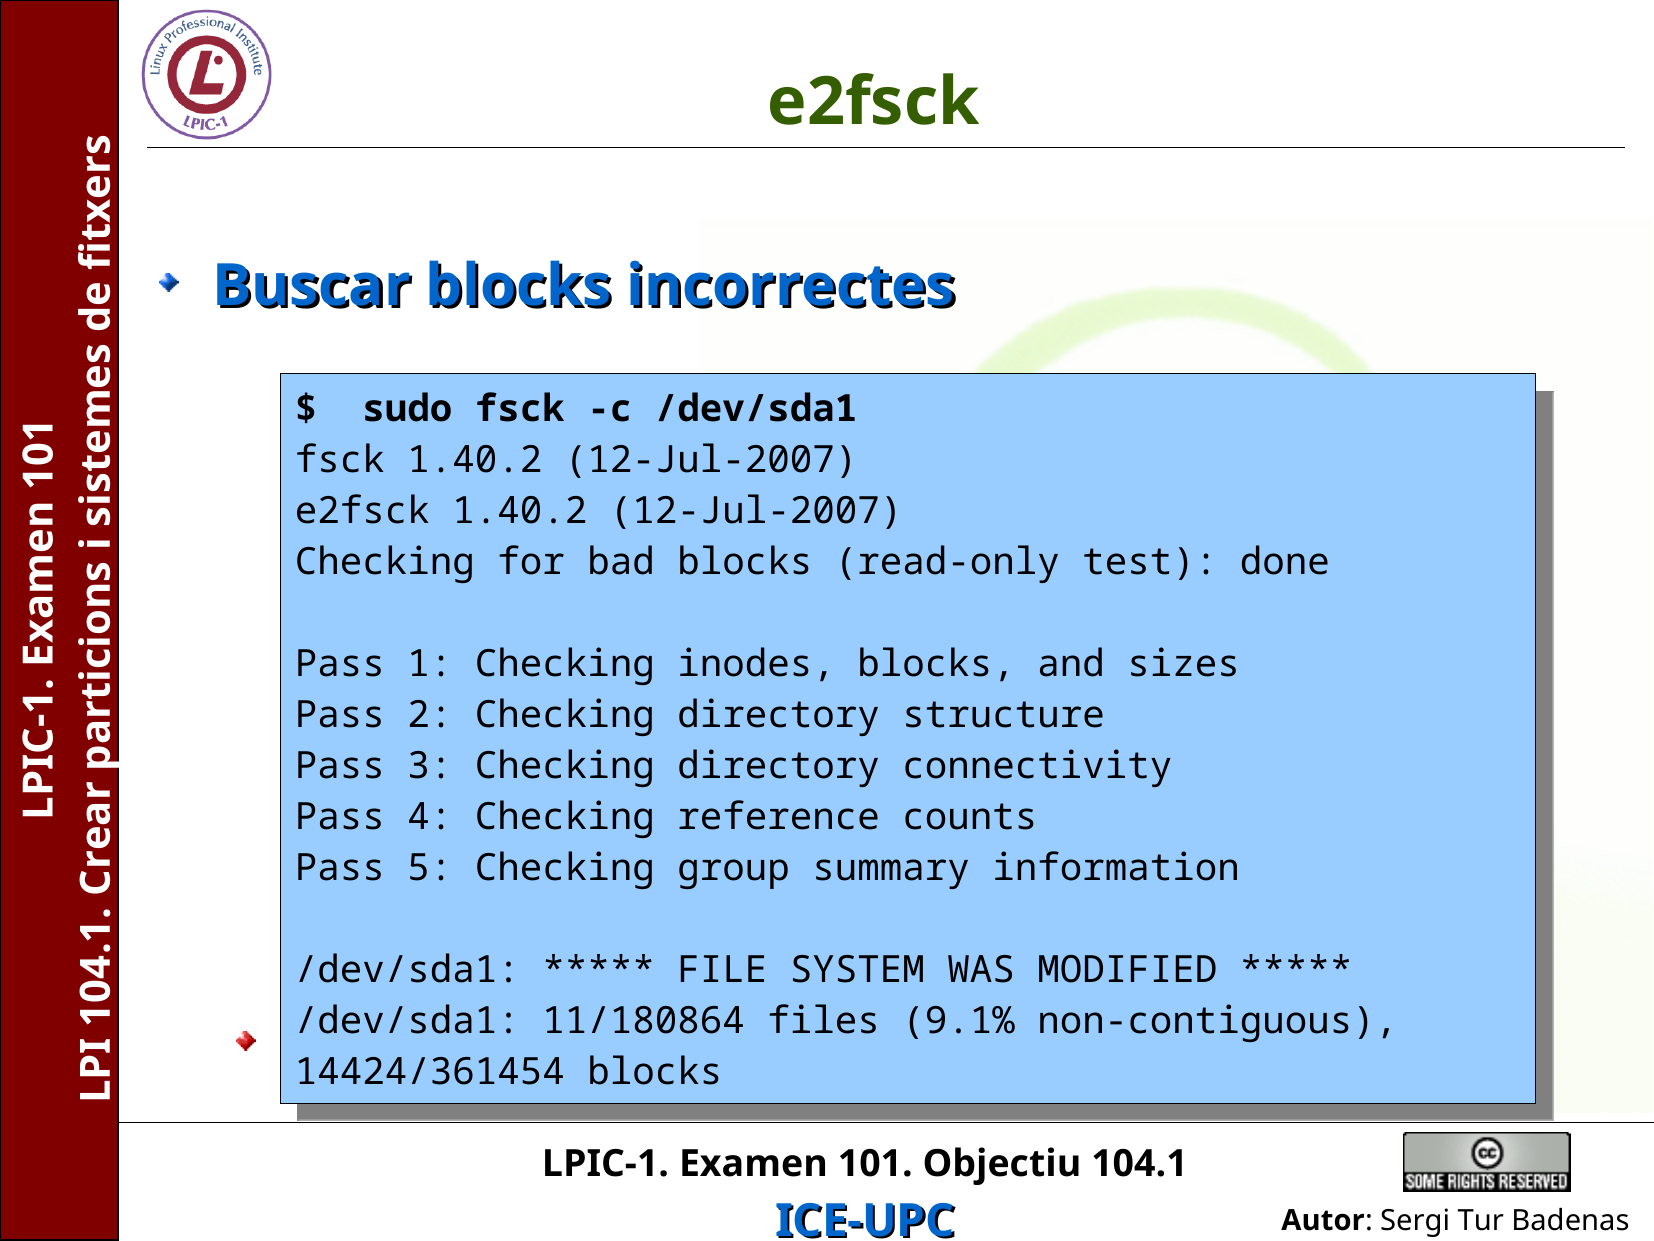

# e2fsck
Buscar blocks incorrectes
Hi ha un test més a fons amb -cc
$ sudo fsck -c /dev/sda1
fsck 1.40.2 (12-Jul-2007)
e2fsck 1.40.2 (12-Jul-2007)
Checking for bad blocks (read-only test): done
Pass 1: Checking inodes, blocks, and sizes
Pass 2: Checking directory structure
Pass 3: Checking directory connectivity
Pass 4: Checking reference counts
Pass 5: Checking group summary information
/dev/sda1: ***** FILE SYSTEM WAS MODIFIED *****
/dev/sda1: 11/180864 files (9.1% non-contiguous), 14424/361454 blocks